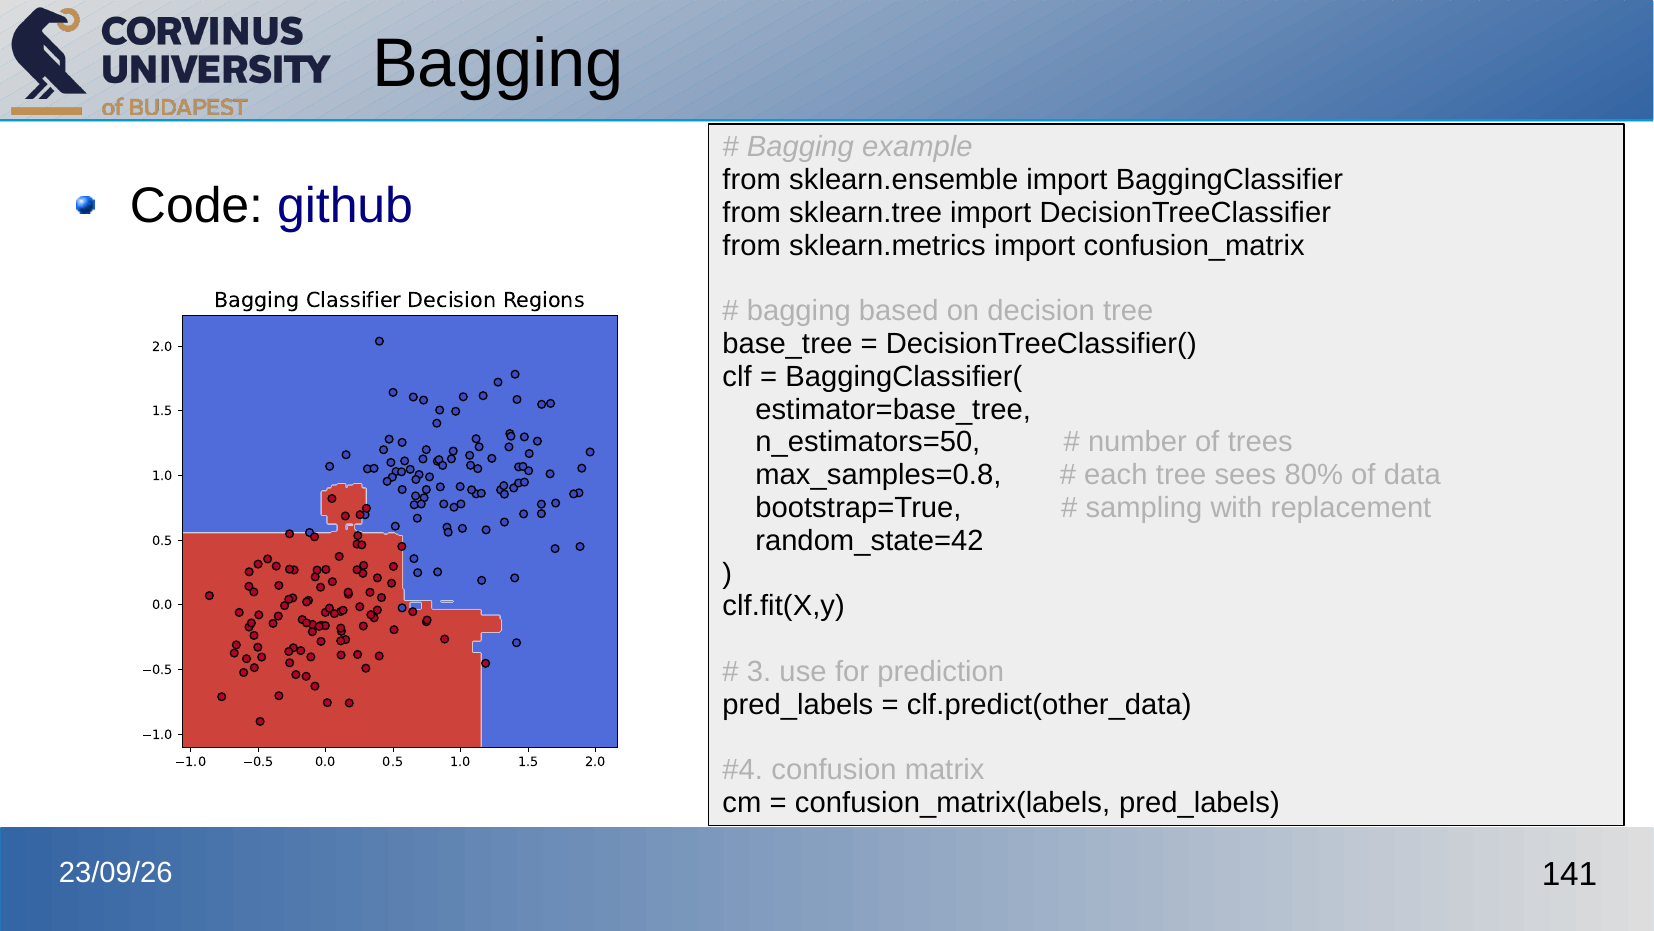

# Bagging
# Bagging example
from sklearn.ensemble import BaggingClassifier
from sklearn.tree import DecisionTreeClassifier
from sklearn.metrics import confusion_matrix
# bagging based on decision tree
base_tree = DecisionTreeClassifier()
clf = BaggingClassifier(
 estimator=base_tree,
 n_estimators=50, # number of trees
 max_samples=0.8, # each tree sees 80% of data
 bootstrap=True, # sampling with replacement
 random_state=42
)
clf.fit(X,y)
# 3. use for prediction
pred_labels = clf.predict(other_data)
#4. confusion matrix
cm = confusion_matrix(labels, pred_labels)
Code: github